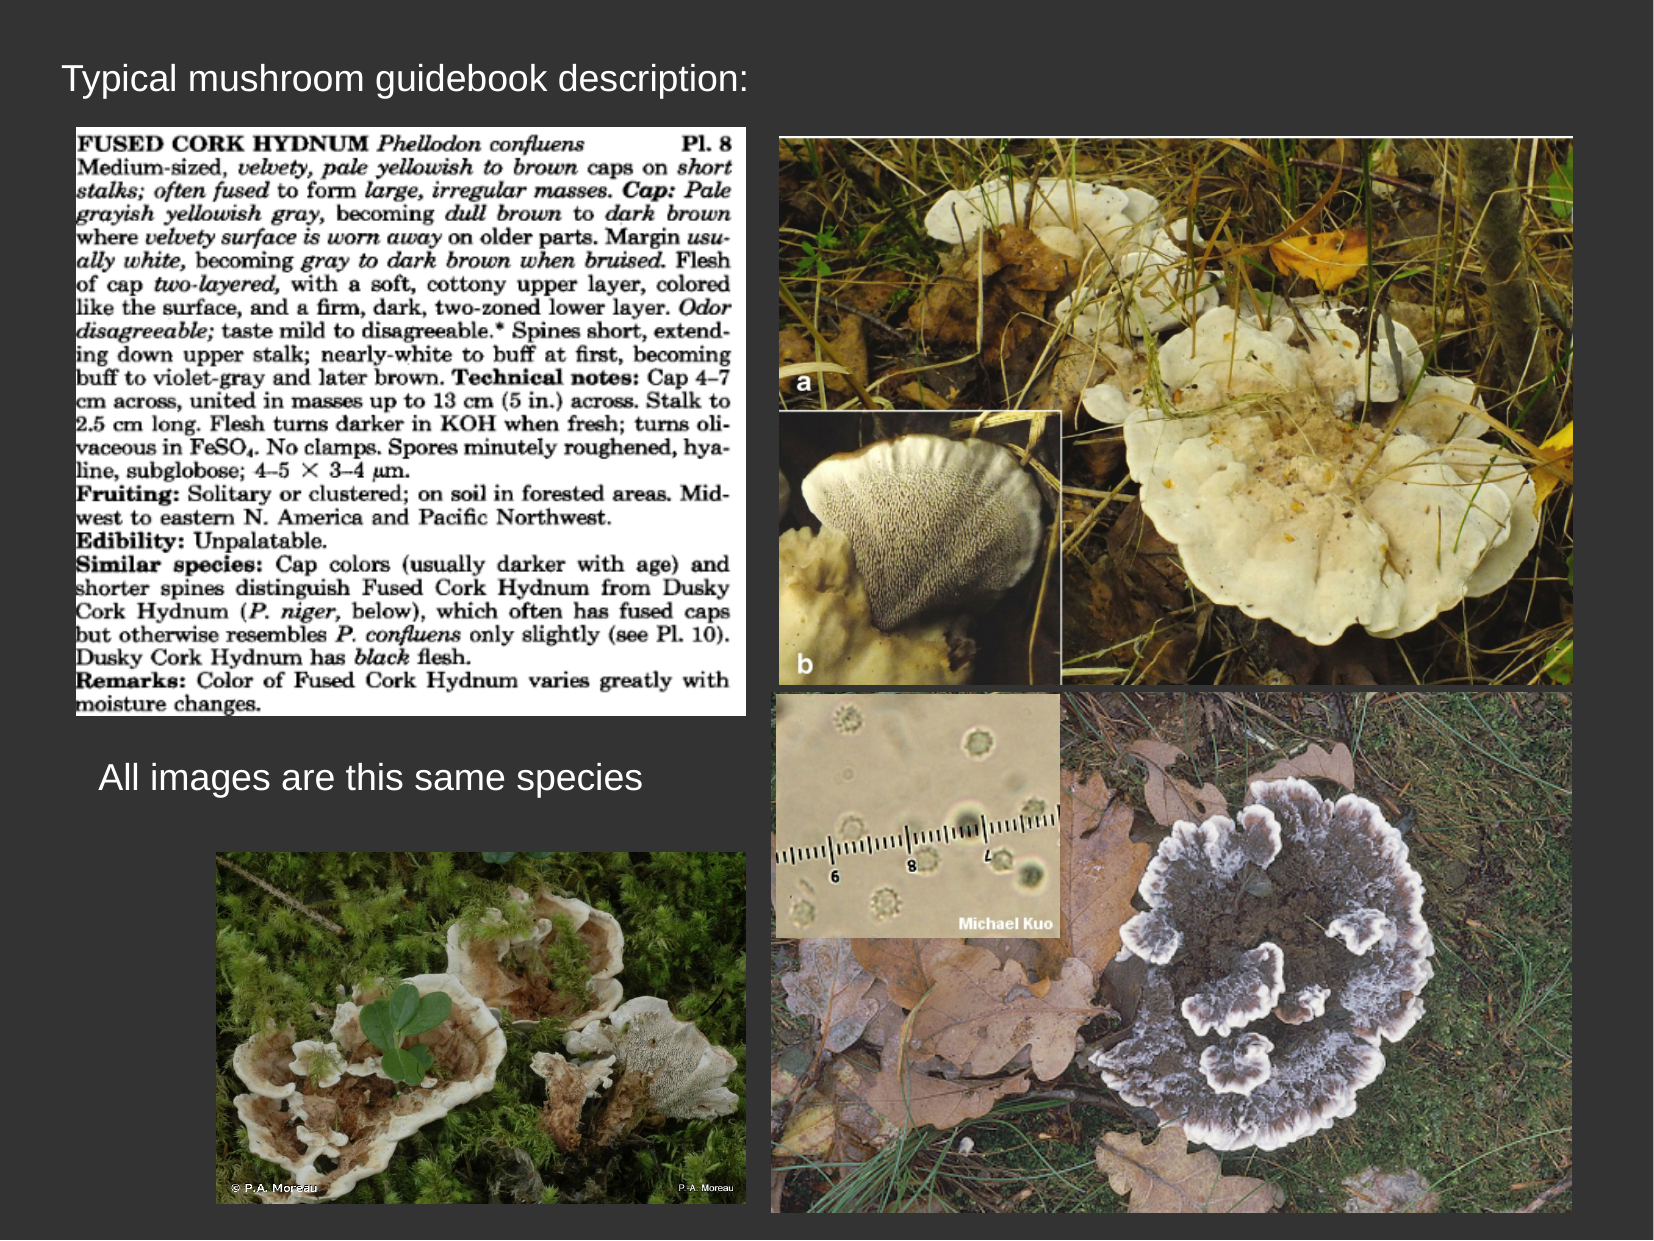

Typical mushroom guidebook description:
All images are this same species